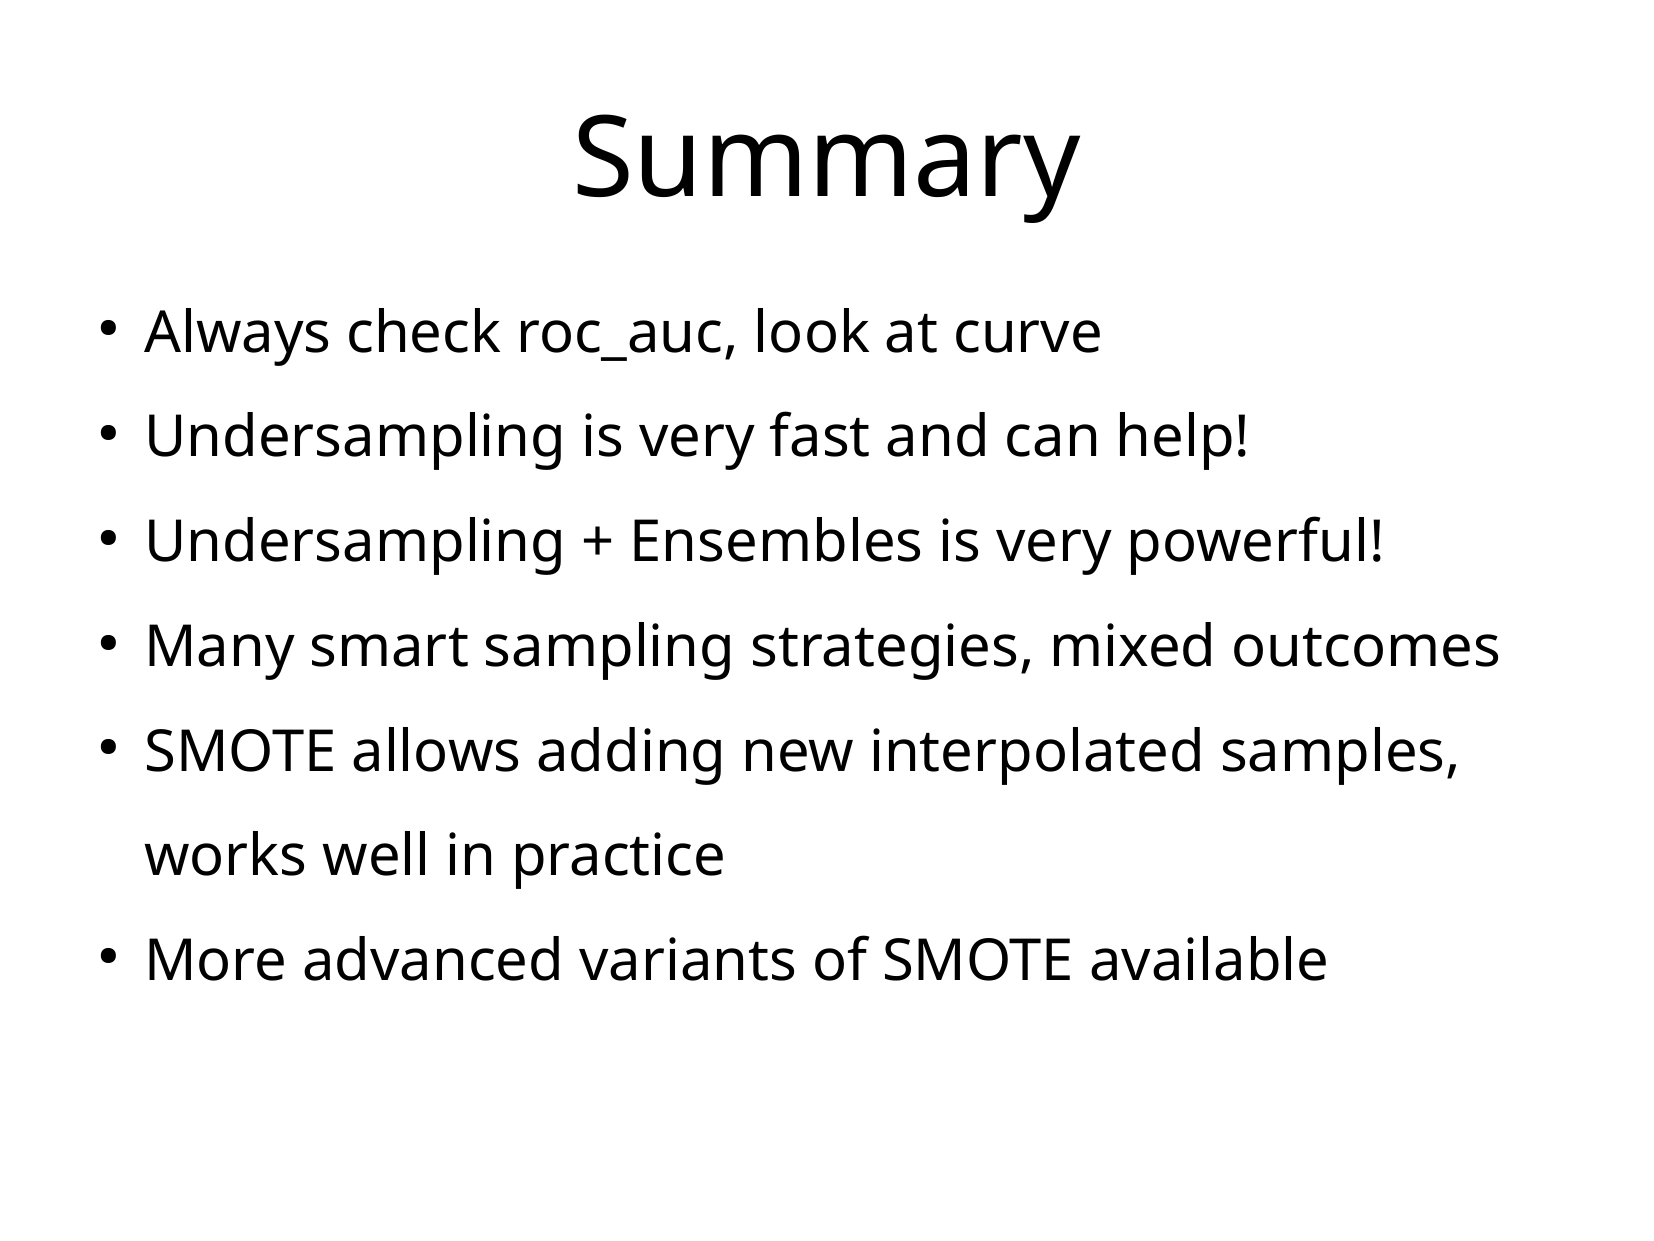

# Summary
Always check roc_auc, look at curve
Undersampling is very fast and can help!
Undersampling + Ensembles is very powerful!
Many smart sampling strategies, mixed outcomes
SMOTE allows adding new interpolated samples,
works well in practice
More advanced variants of SMOTE available